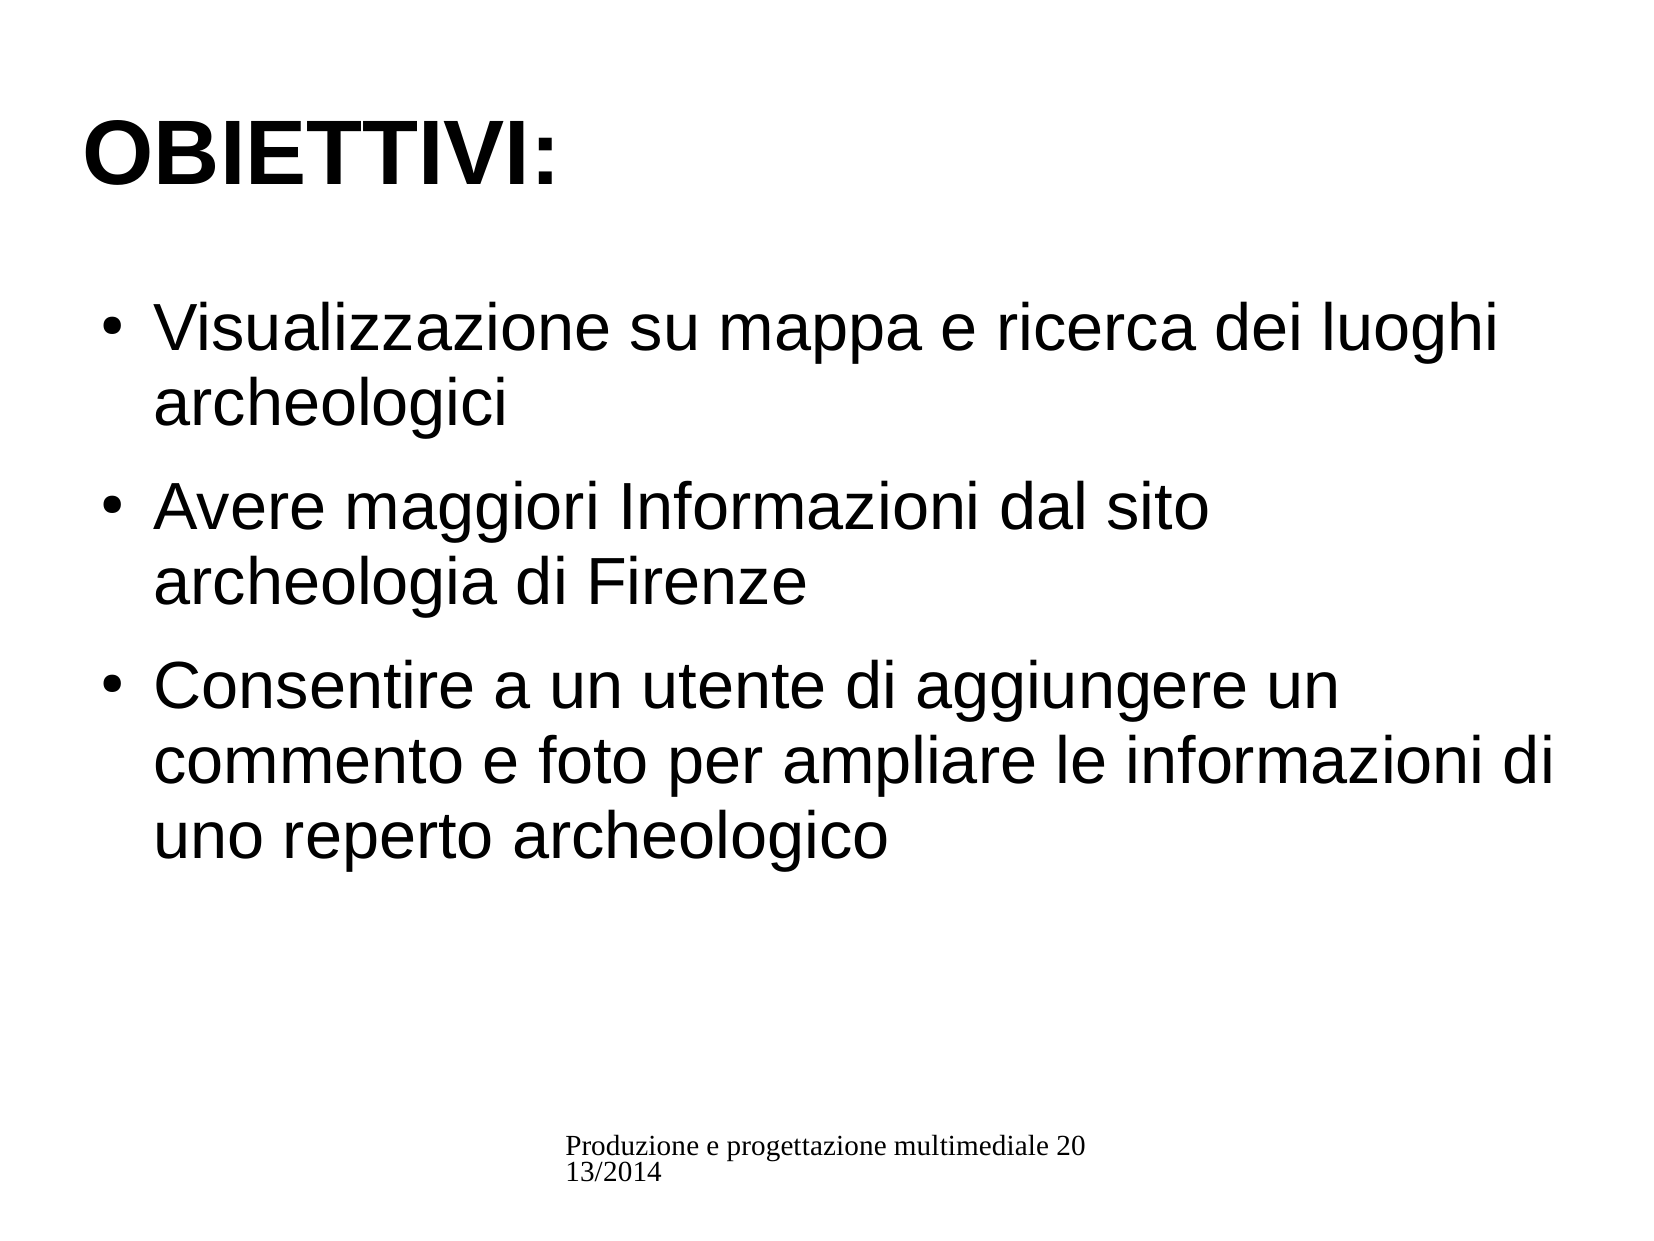

# OBIETTIVI:
Visualizzazione su mappa e ricerca dei luoghi archeologici
Avere maggiori Informazioni dal sito archeologia di Firenze
Consentire a un utente di aggiungere un commento e foto per ampliare le informazioni di uno reperto archeologico
Produzione e progettazione multimediale 2013/2014